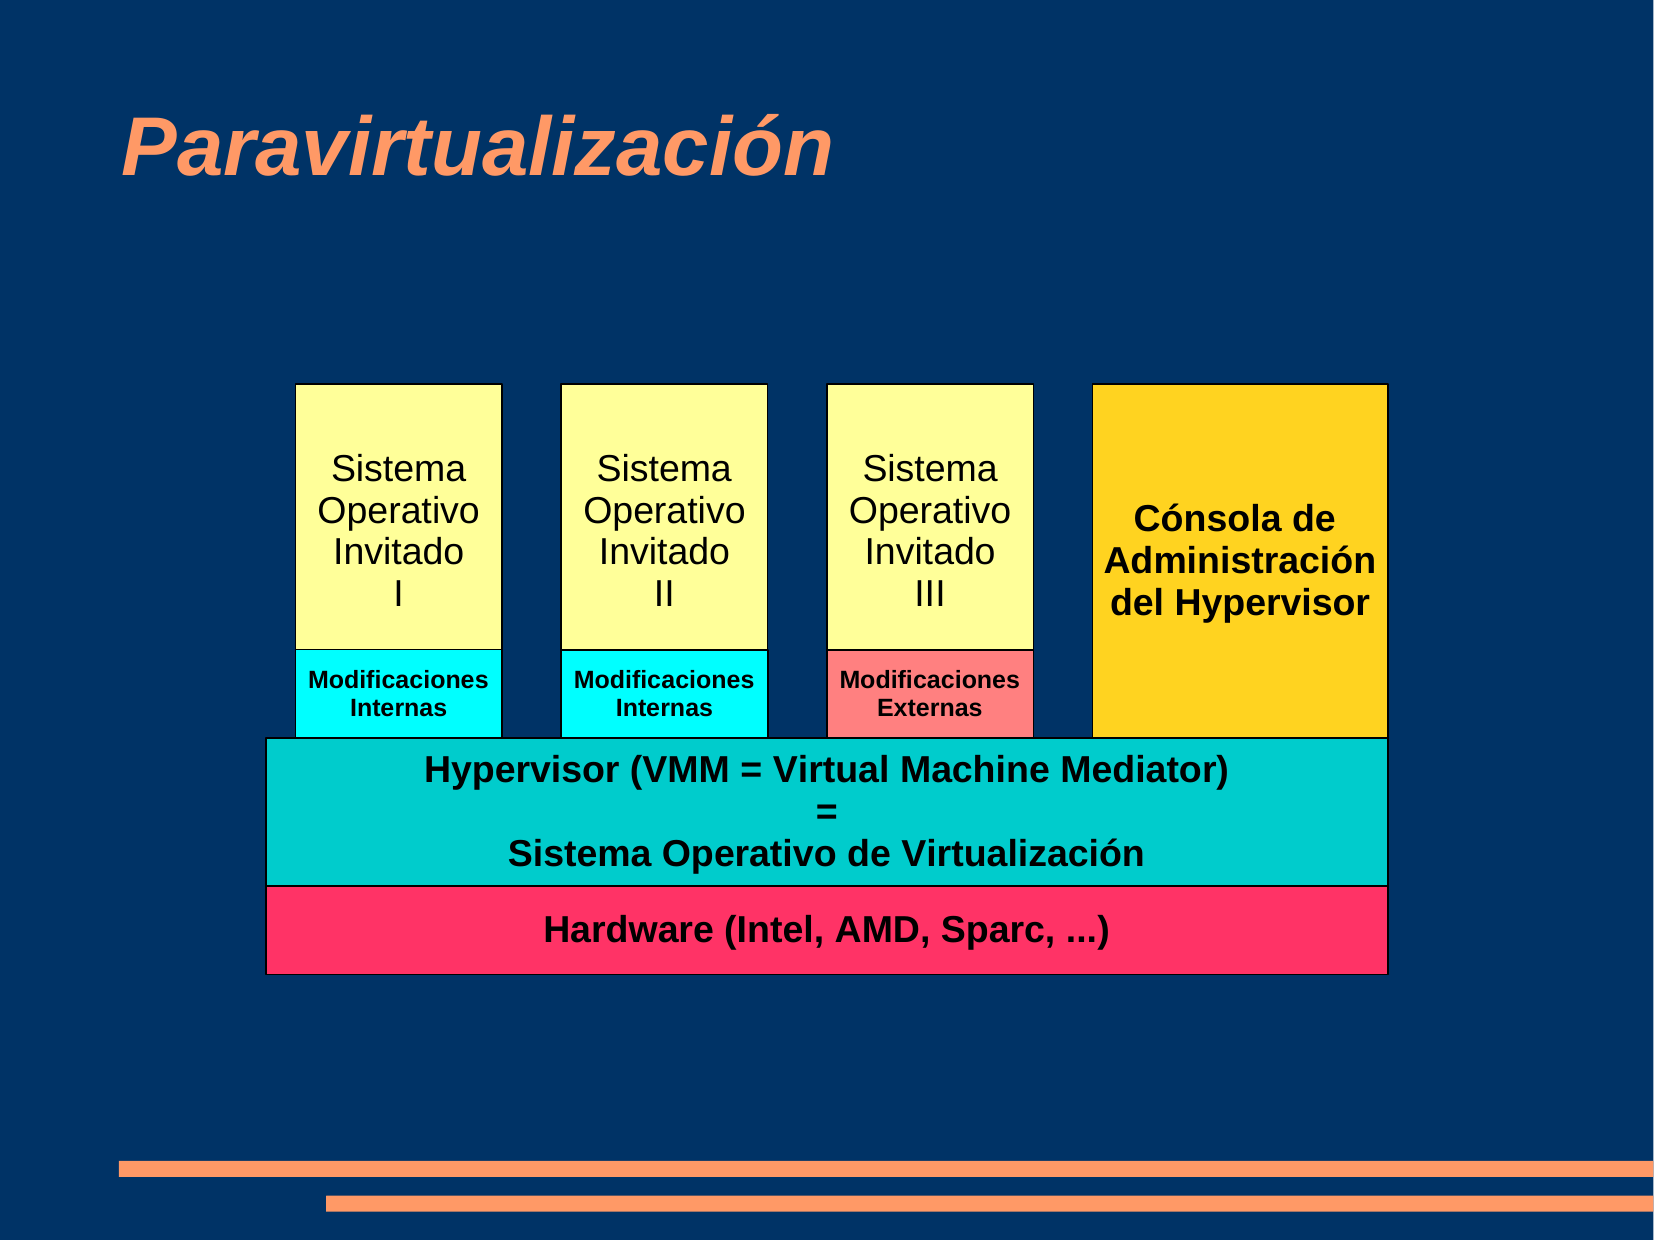

# Paravirtualización
Sistema
Operativo
Invitado
II
Sistema
Operativo
Invitado
III
Cónsola de
Administración
del Hypervisor
Sistema
Operativo
Invitado
I
Modificaciones
Internas
Modificaciones
Internas
Modificaciones
Externas
Hypervisor (VMM = Virtual Machine Mediator)‏
=
Sistema Operativo de Virtualización
Hardware (Intel, AMD, Sparc, ...)‏